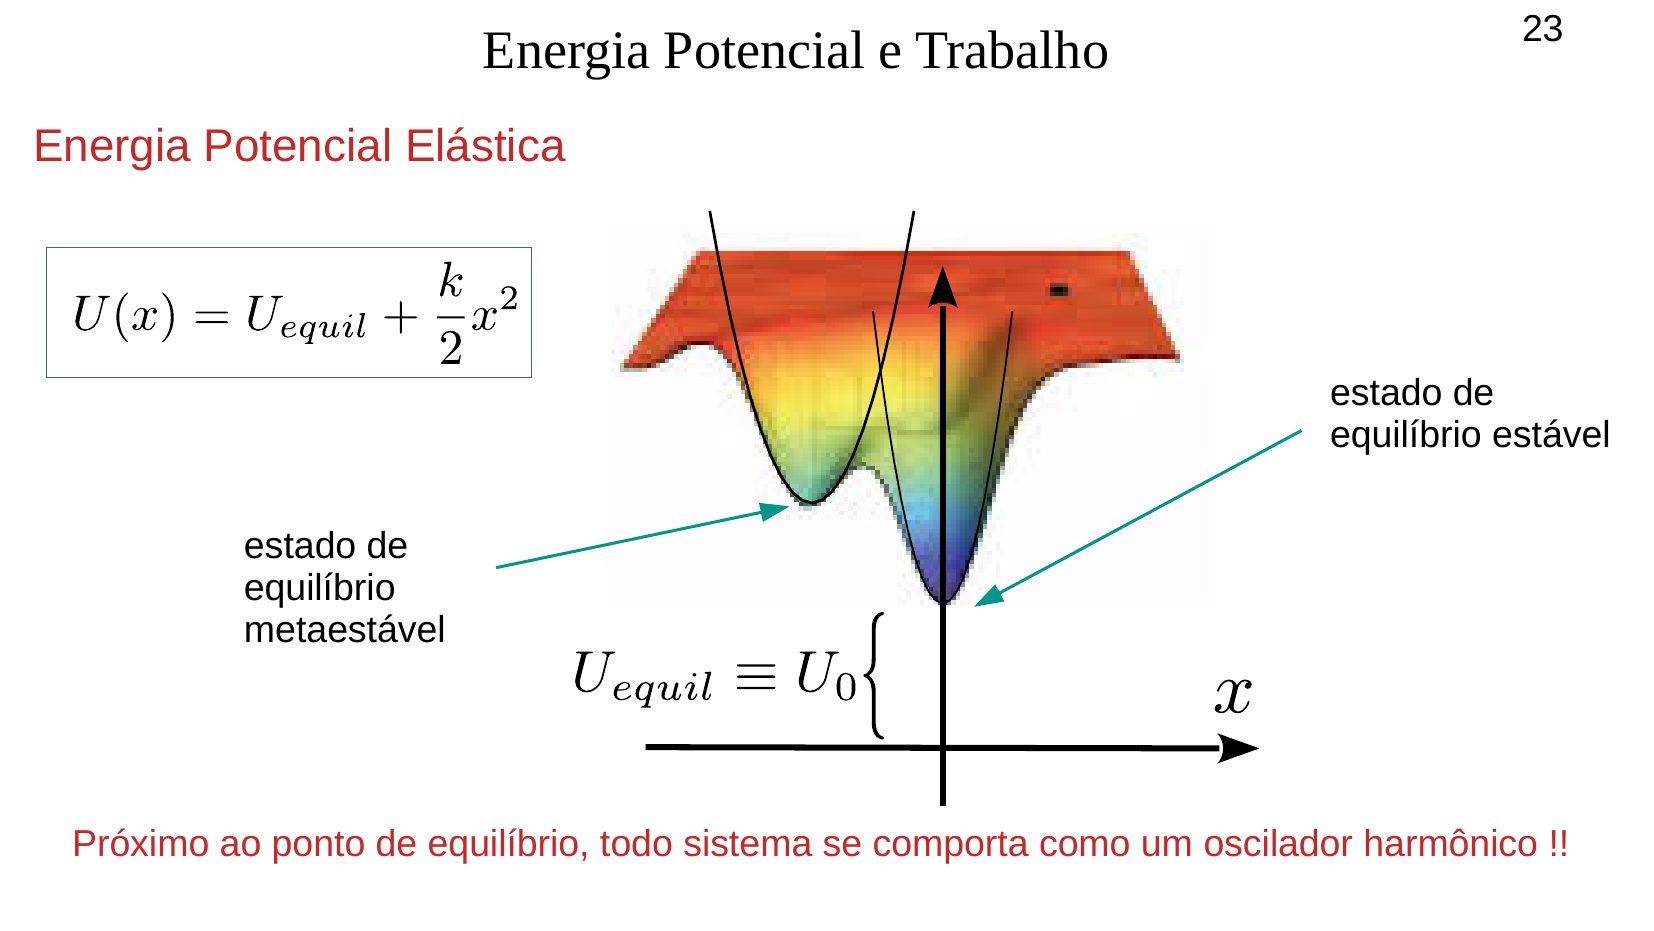

Energia Potencial e Trabalho
Energia Potencial Elástica
estado de
equilíbrio estável
estado de
equilíbrio
metaestável
Próximo ao ponto de equilíbrio, todo sistema se comporta como um oscilador harmônico !!